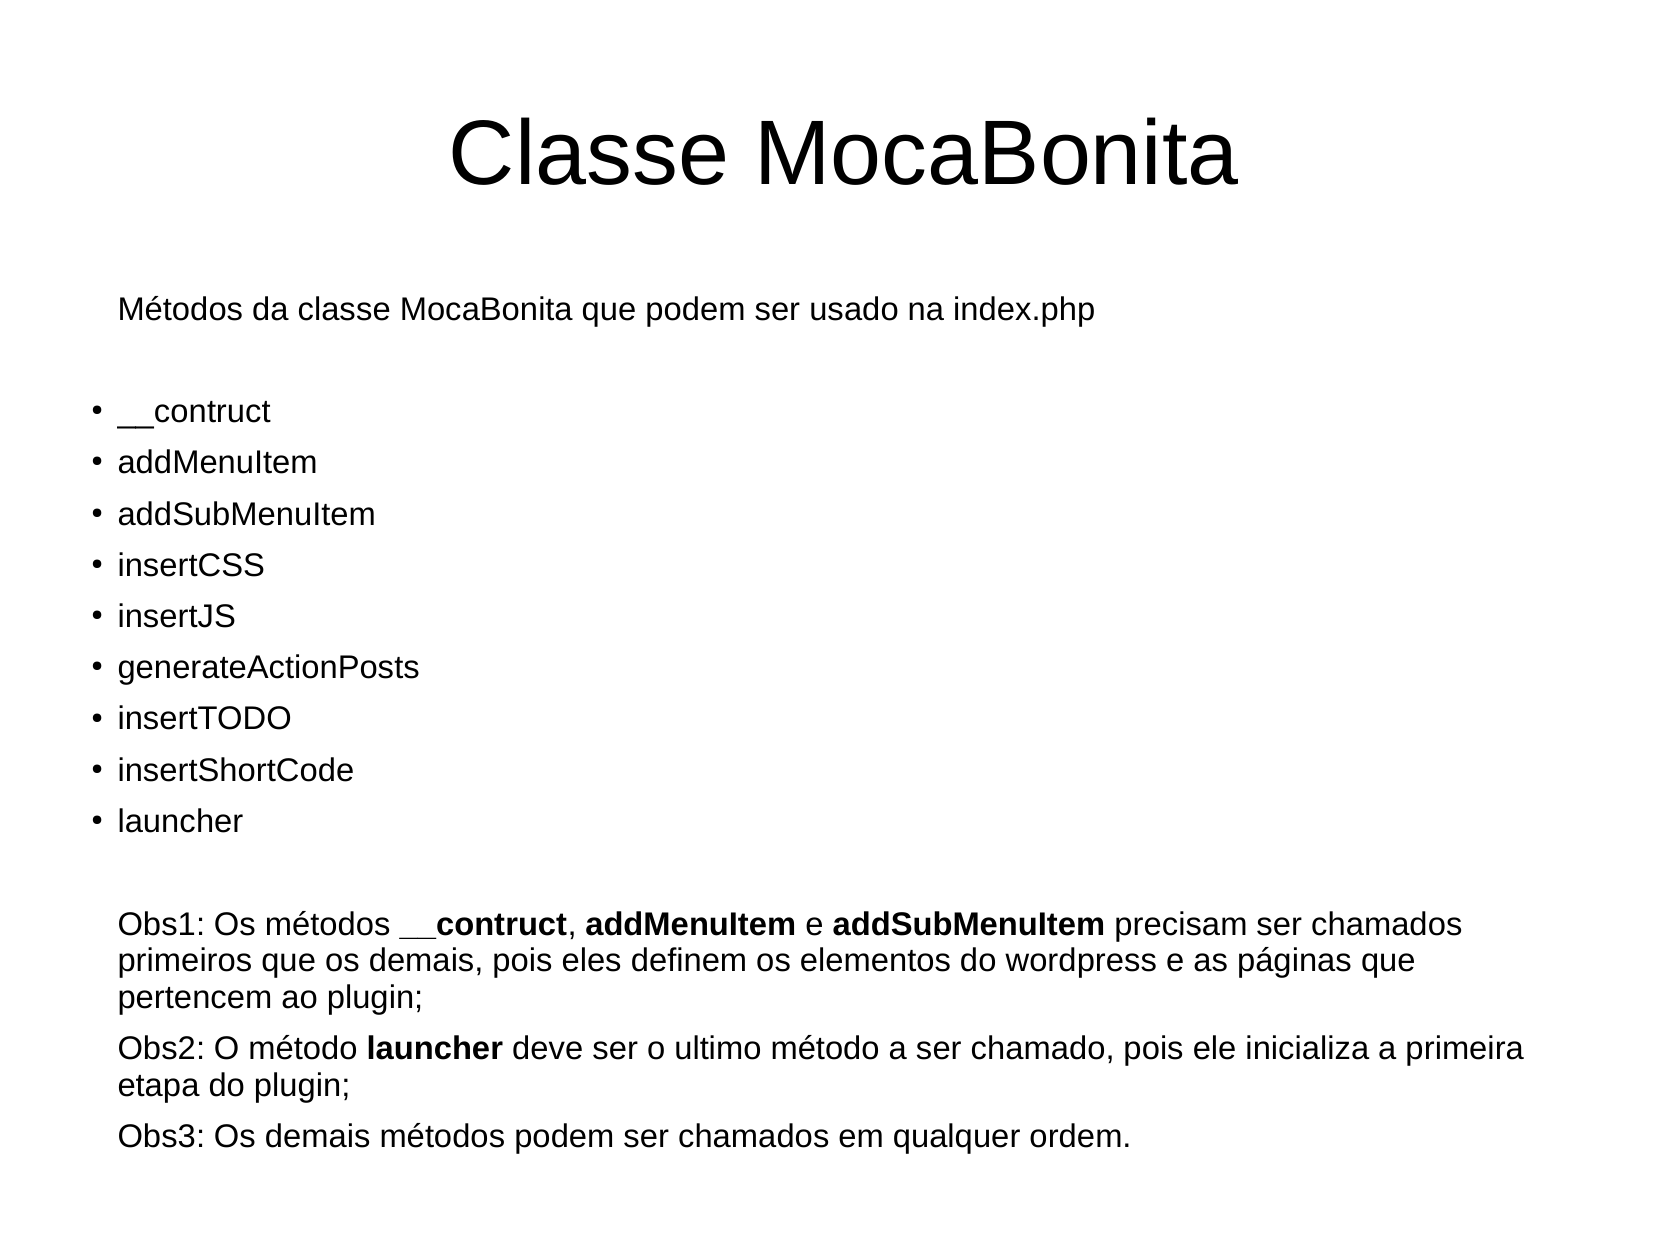

# Classe MocaBonita
Métodos da classe MocaBonita que podem ser usado na index.php
__contruct
addMenuItem
addSubMenuItem
insertCSS
insertJS
generateActionPosts
insertTODO
insertShortCode
launcher
Obs1: Os métodos __contruct, addMenuItem e addSubMenuItem precisam ser chamados primeiros que os demais, pois eles definem os elementos do wordpress e as páginas que pertencem ao plugin;
Obs2: O método launcher deve ser o ultimo método a ser chamado, pois ele inicializa a primeira etapa do plugin;
Obs3: Os demais métodos podem ser chamados em qualquer ordem.